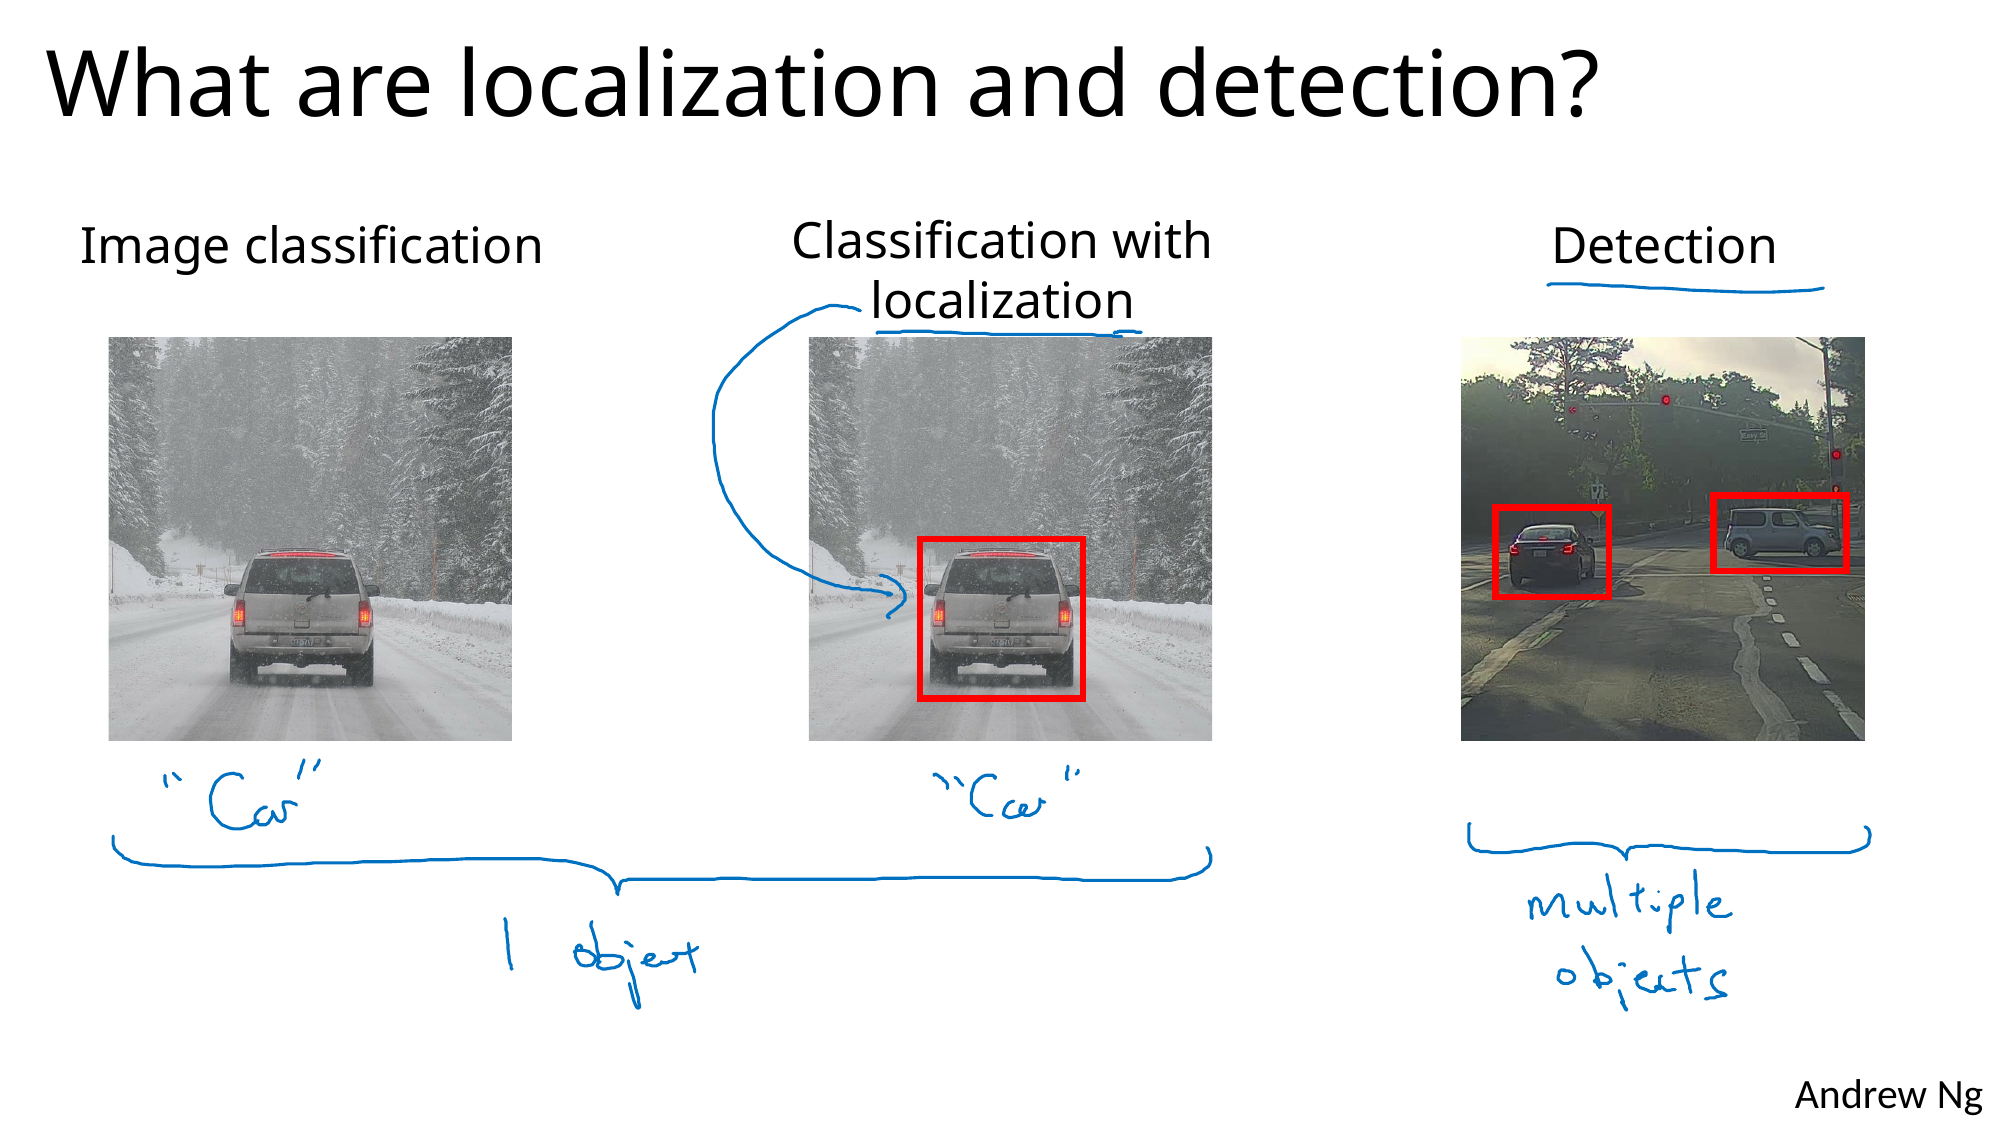

# What are localization and detection?
Classification with
localization
Image classification
Detection